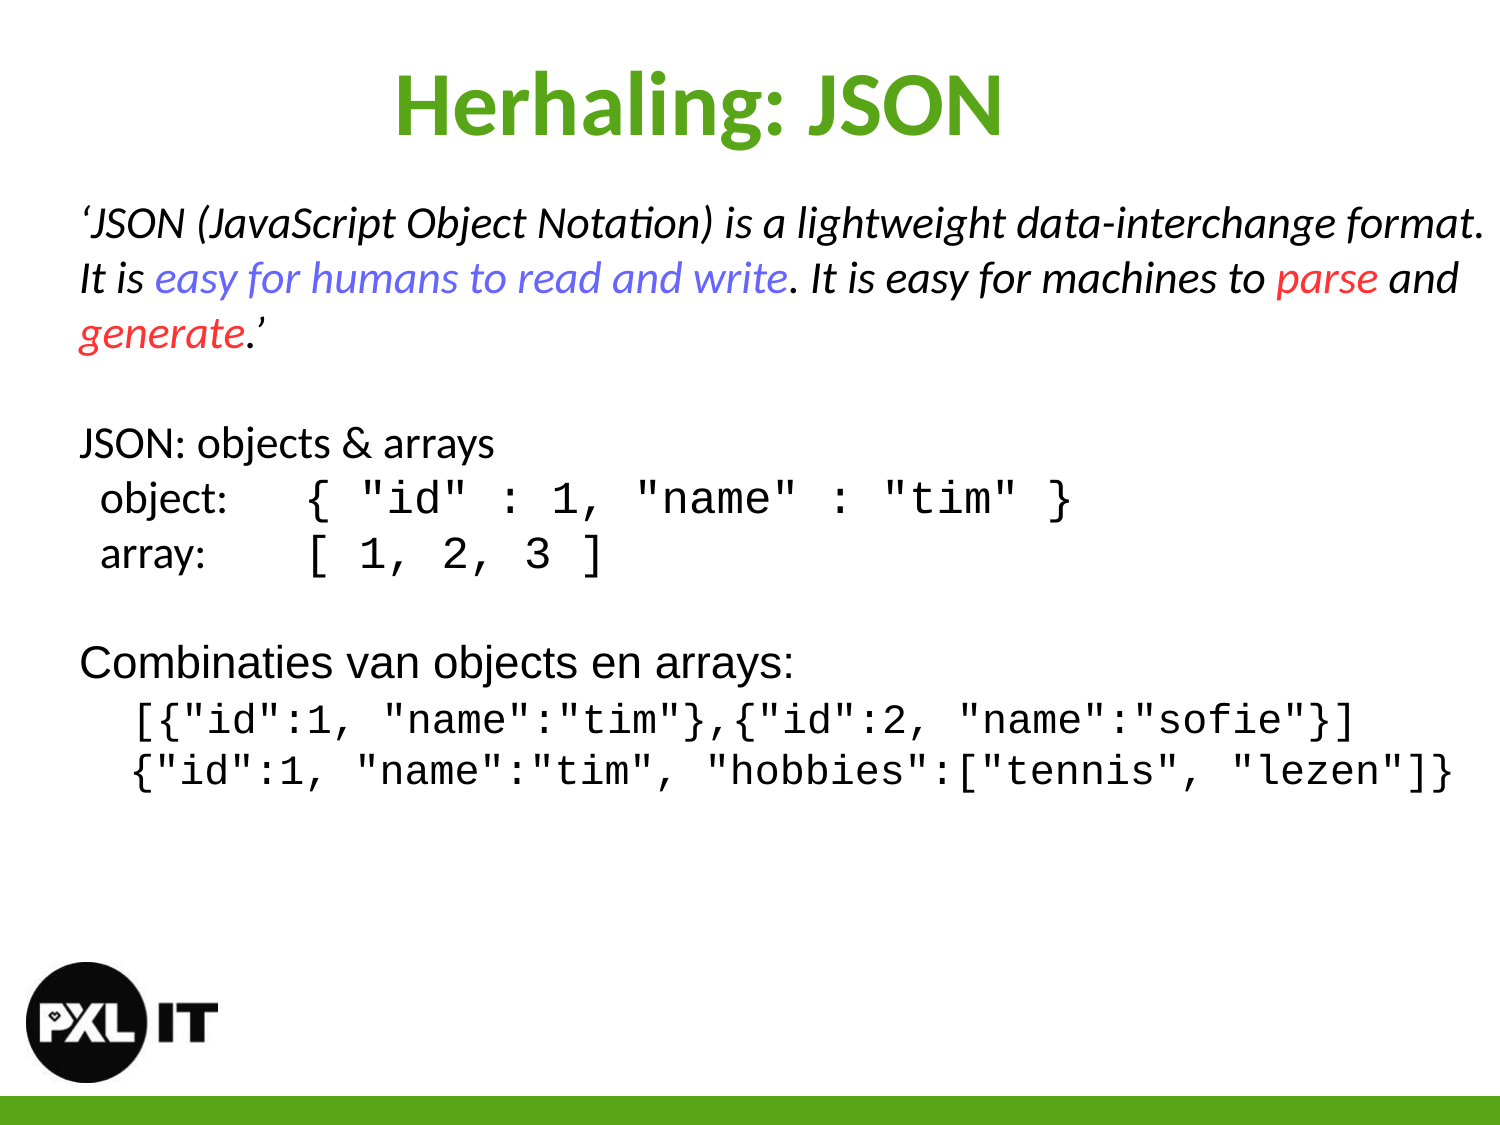

Herhaling: JSON
‘JSON (JavaScript Object Notation) is a lightweight data-interchange format. It is easy for humans to read and write. It is easy for machines to parse and generate.’
JSON: objects & arrays
 object: 	{ "id" : 1, "name" : "tim" }
 array: 		[ 1, 2, 3 ]
Combinaties van objects en arrays:
 [{"id":1, "name":"tim"},{"id":2, "name":"sofie"}]
 {"id":1, "name":"tim", "hobbies":["tennis", "lezen"]}